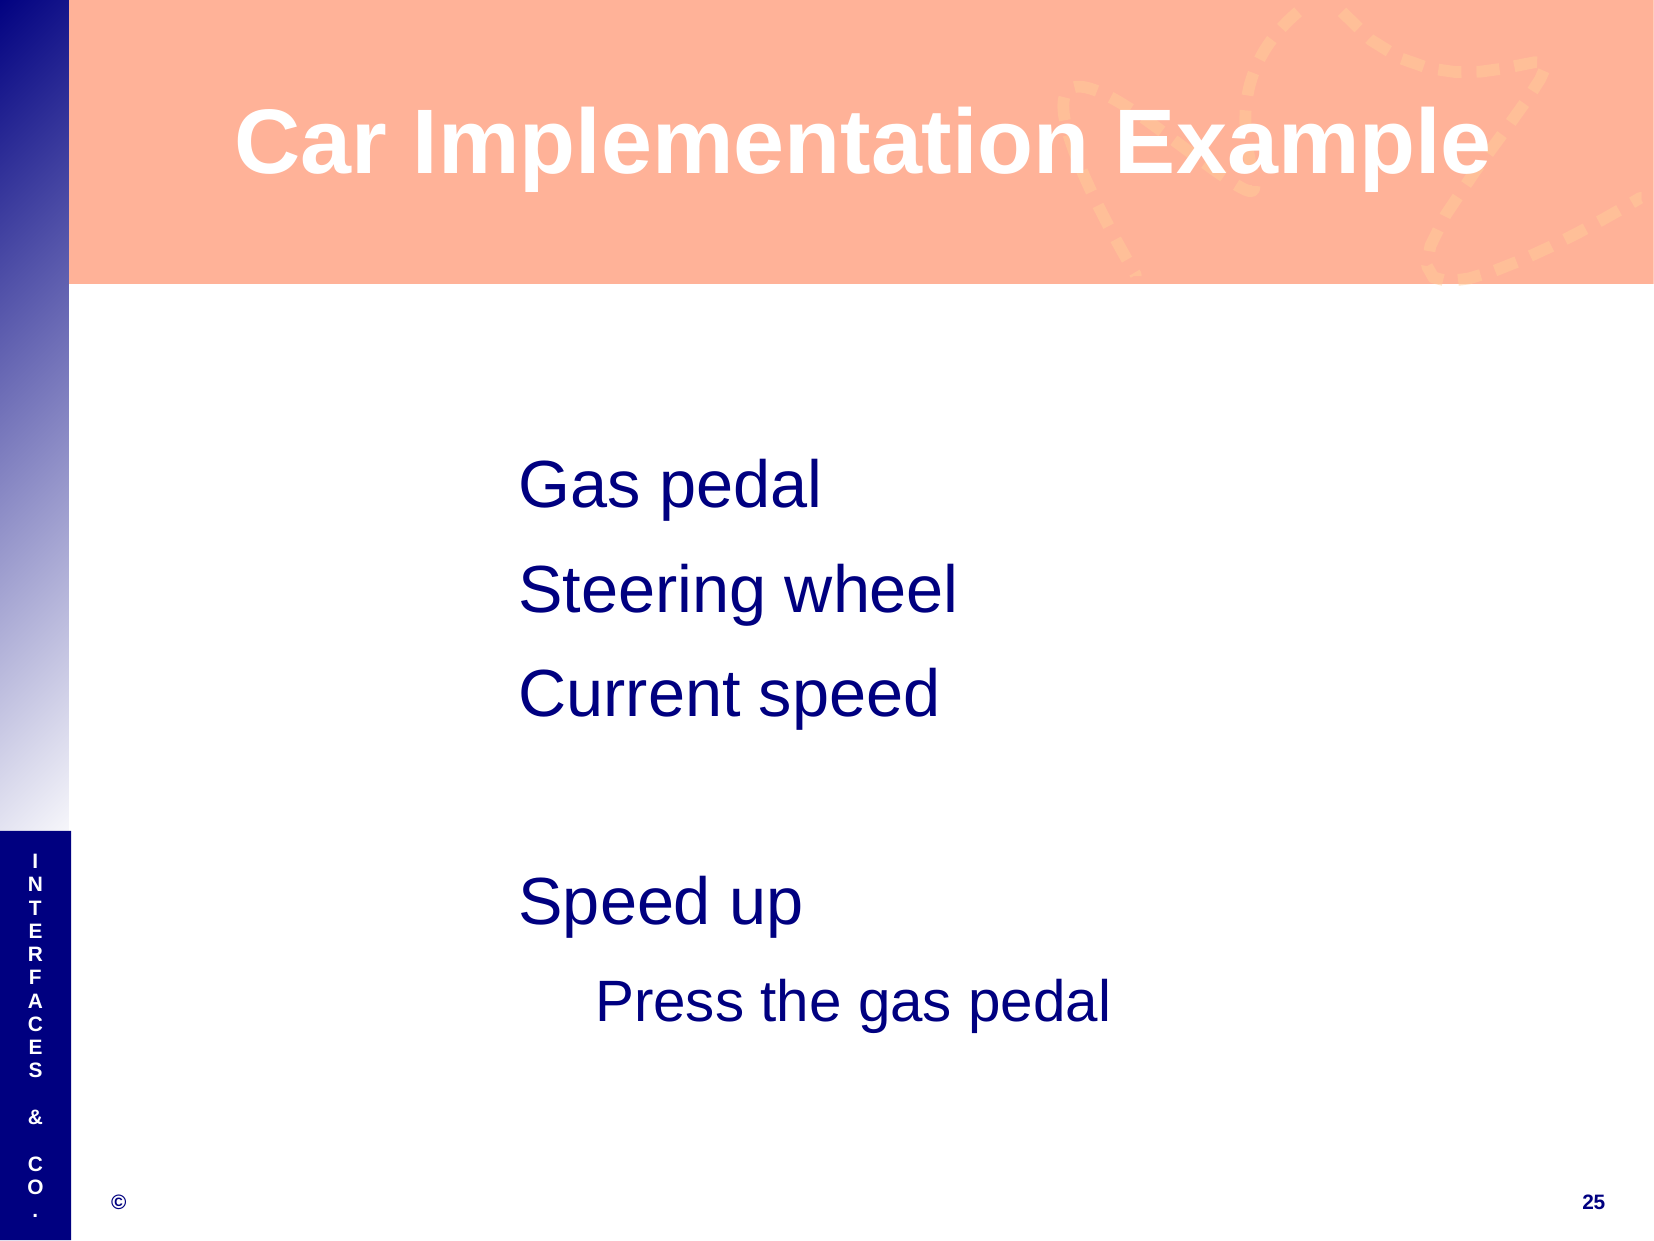

# Car Implementation Example
Gas pedal
Steering wheel
Current speed
Speed up
Press the gas pedal
I
N
T
E
R
F
A
C
E
S
&
C
O
.